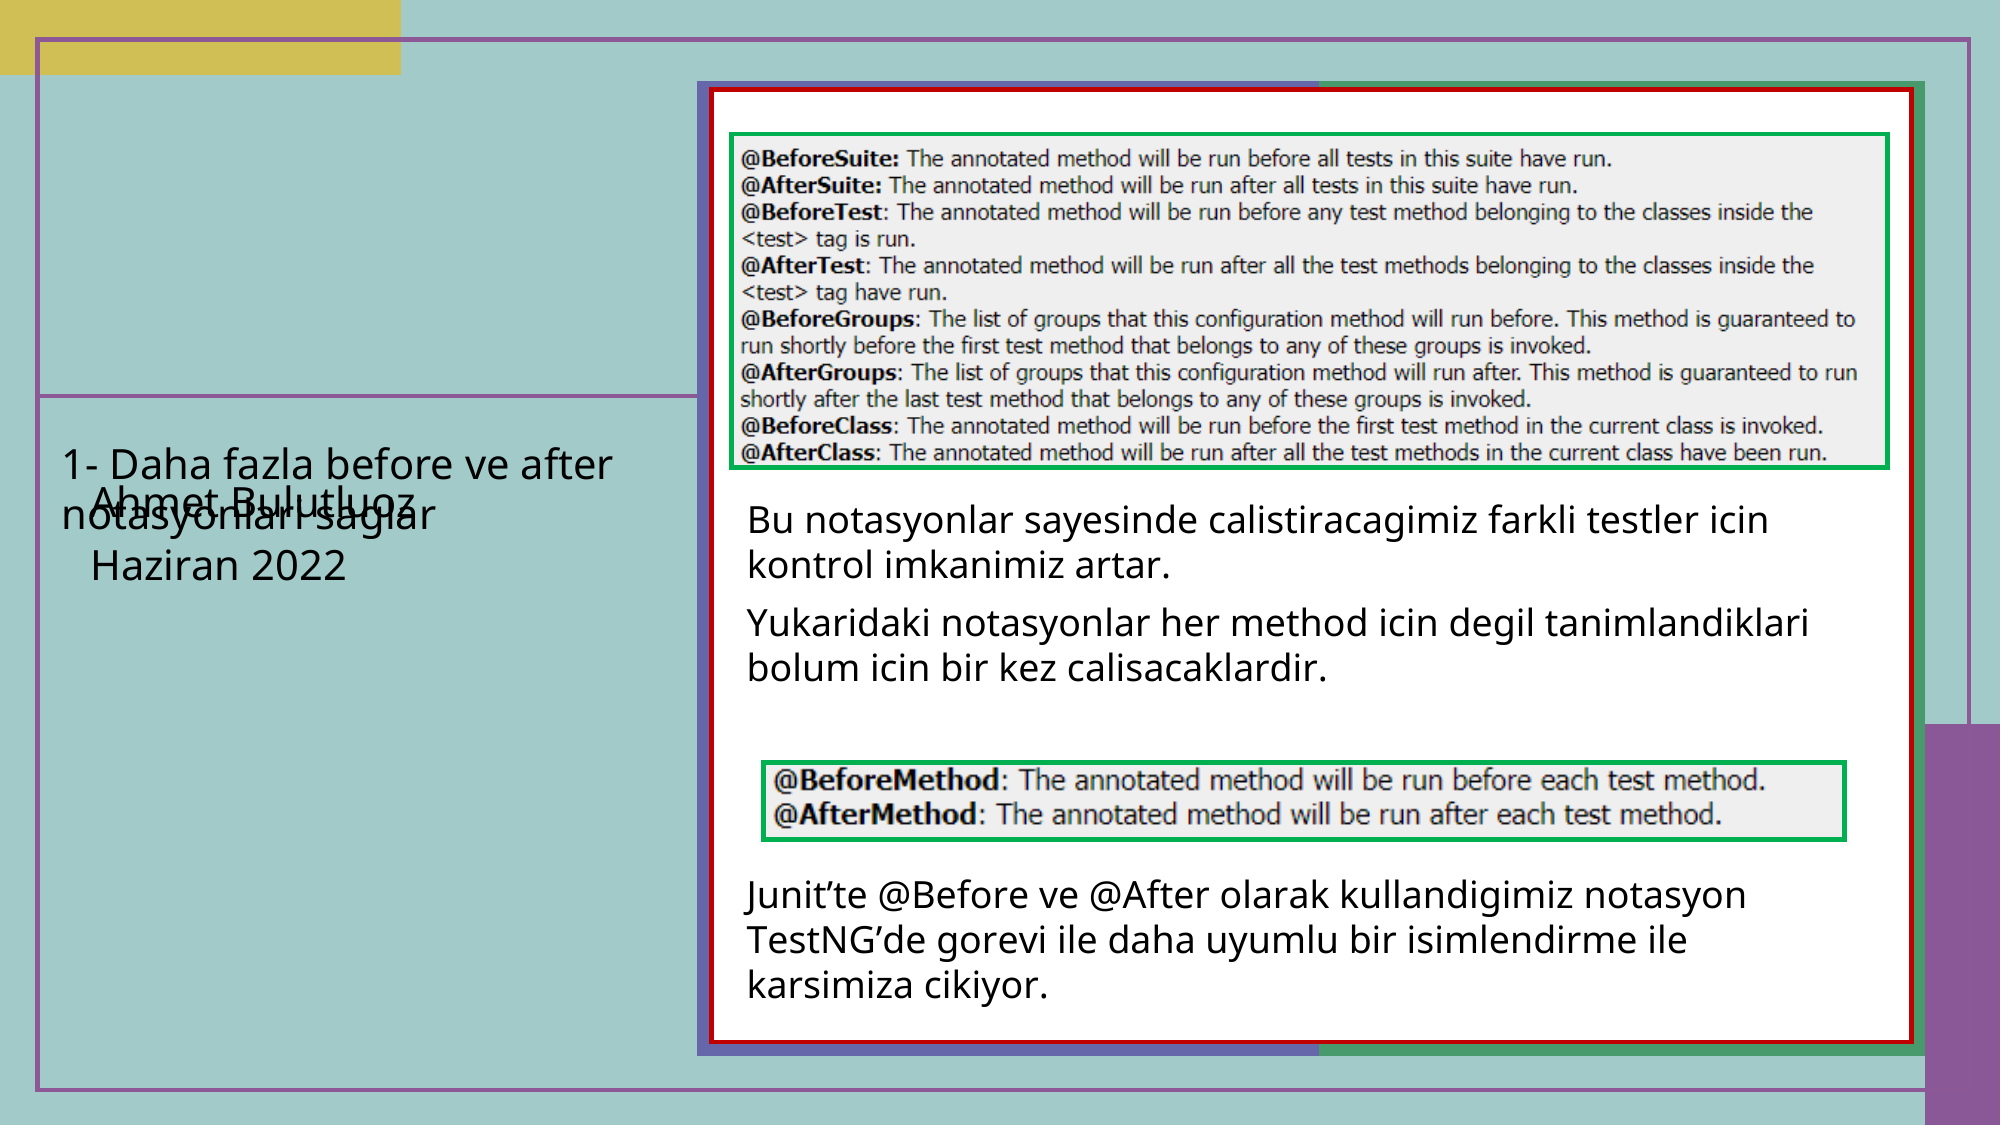

# TestNg Avantajlari
1- Daha fazla before ve after notasyonlari saglar
Ahmet Bulutluoz Haziran 2022
Bu notasyonlar sayesinde calistiracagimiz farkli testler icin kontrol imkanimiz artar.
Yukaridaki notasyonlar her method icin degil tanimlandiklari bolum icin bir kez calisacaklardir.
Junit’te @Before ve @After olarak kullandigimiz notasyon TestNG’de gorevi ile daha uyumlu bir isimlendirme ile karsimiza cikiyor.